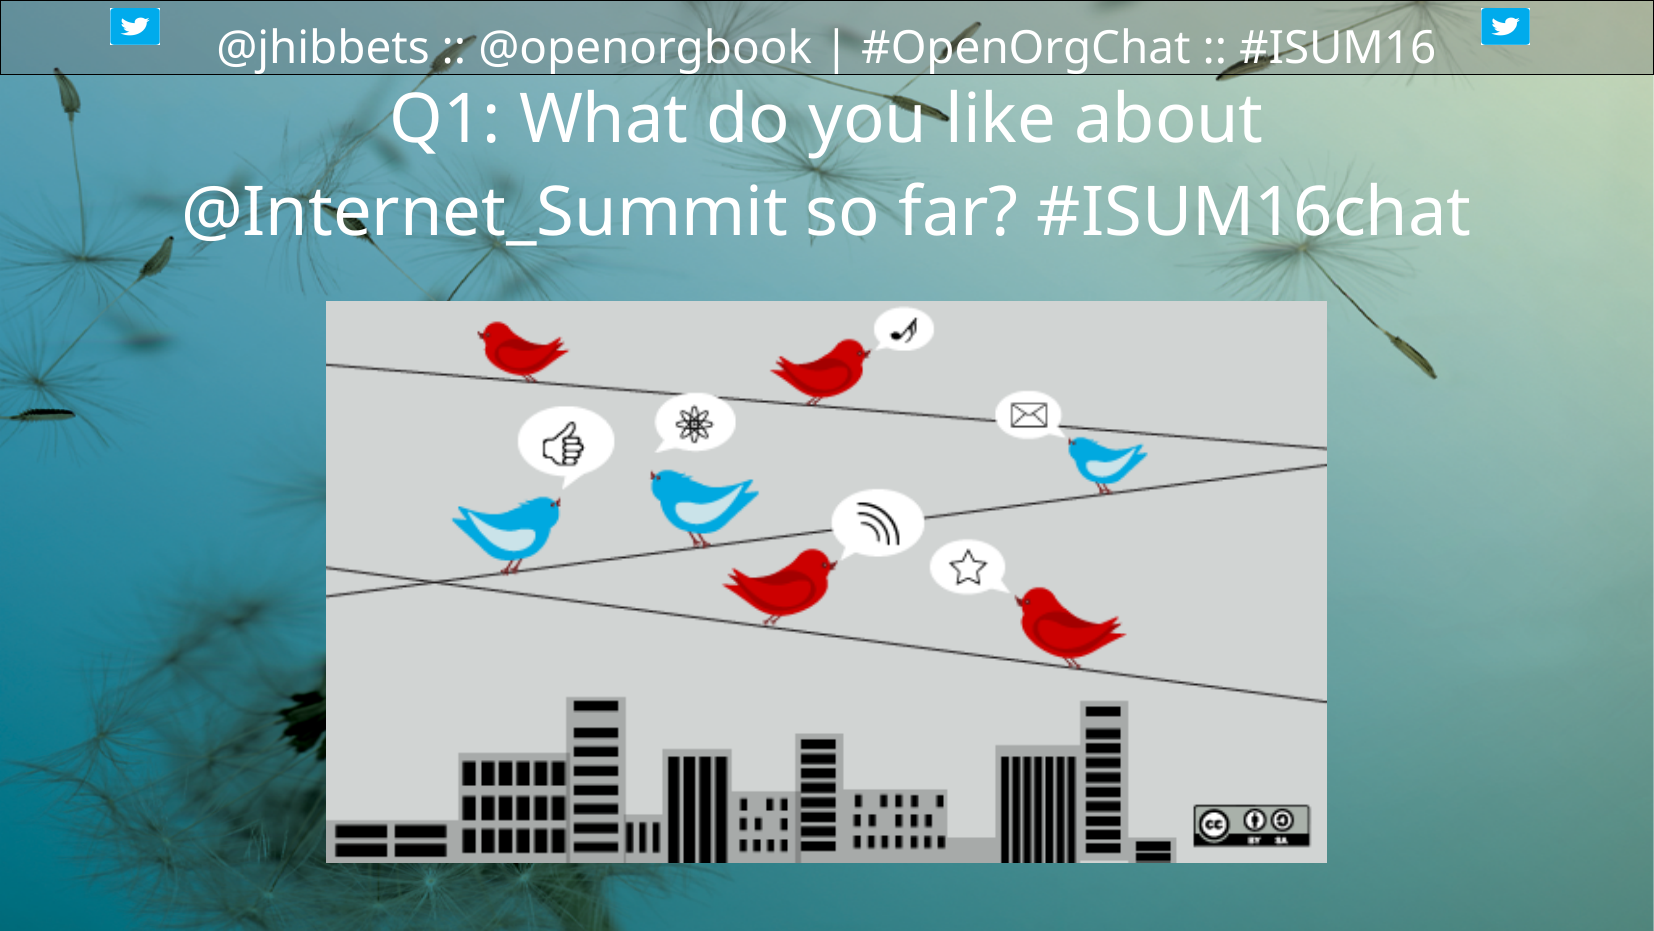

# Q1: What do you like about @Internet_Summit so far? #ISUM16chat